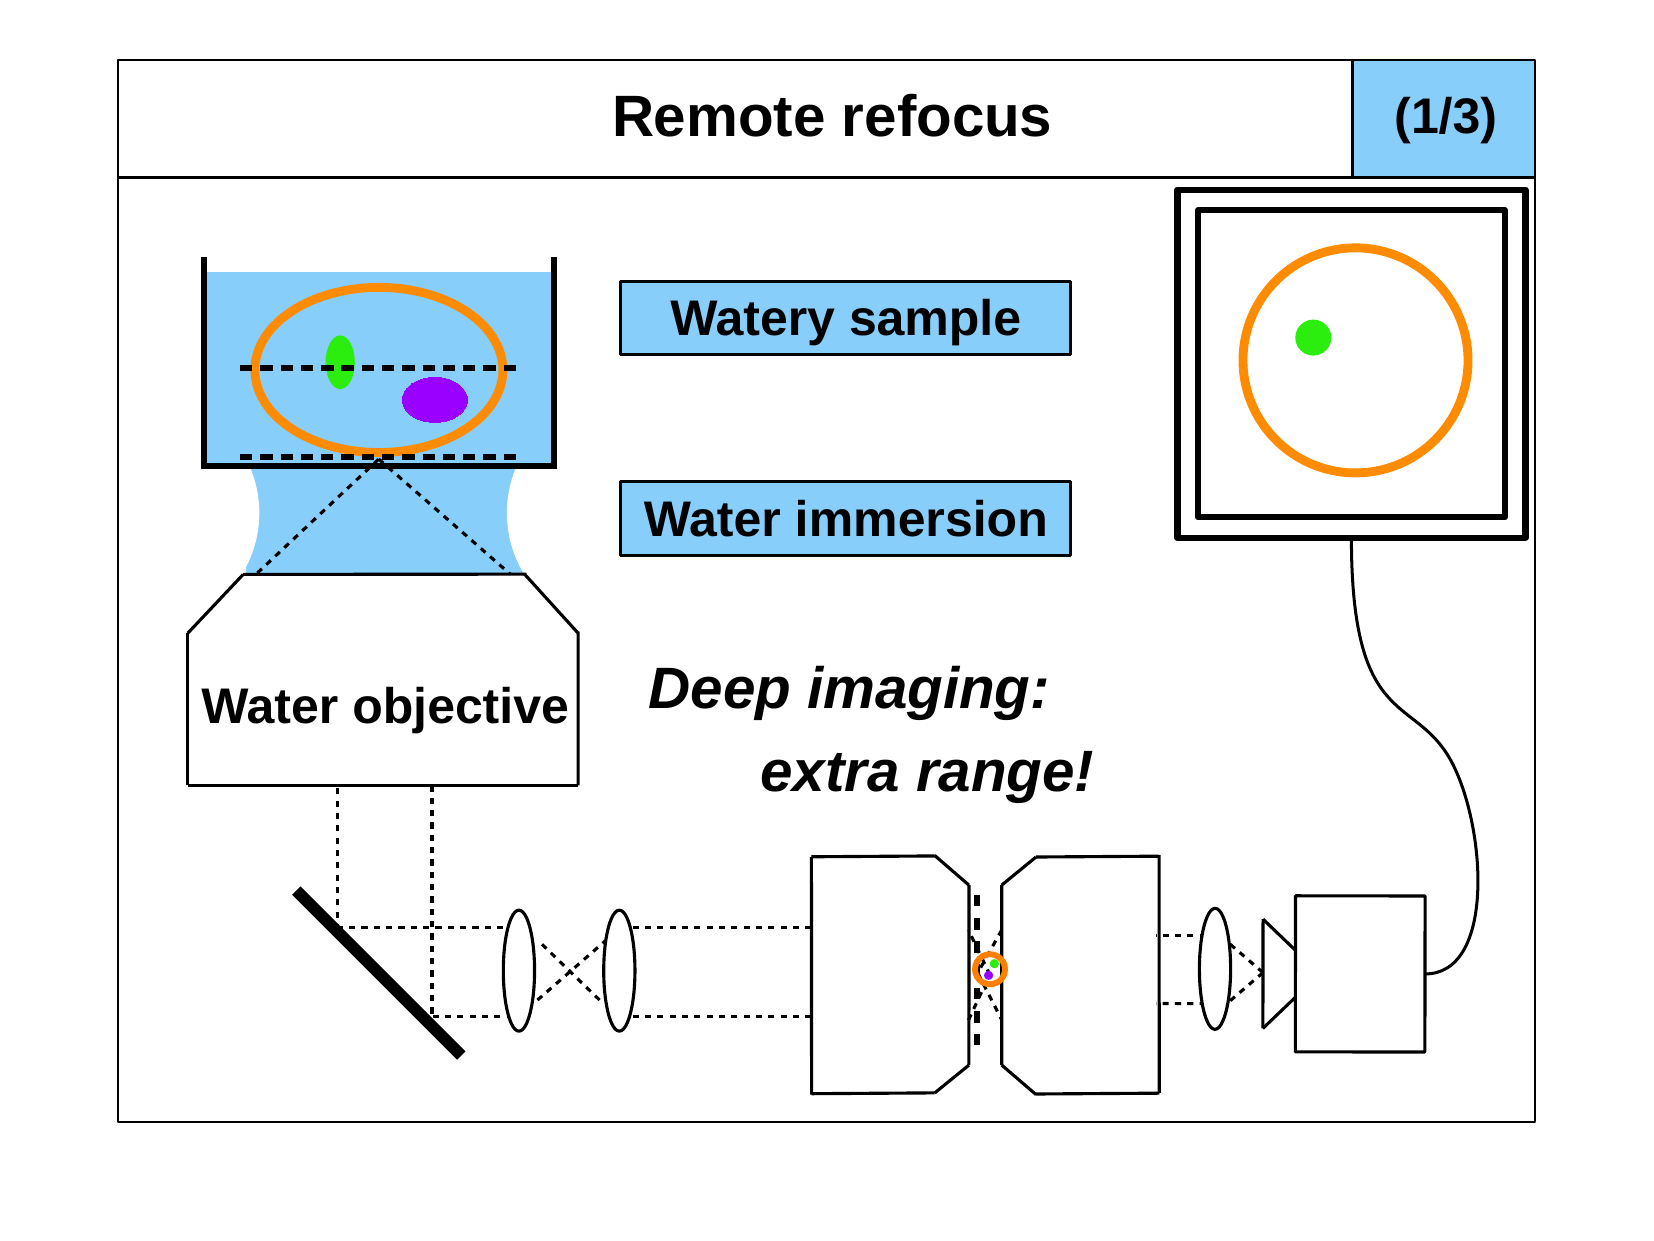

Remote refocus
(1/3)
Watery sample
Water immersion
Deep imaging:
Water objective
extra range!